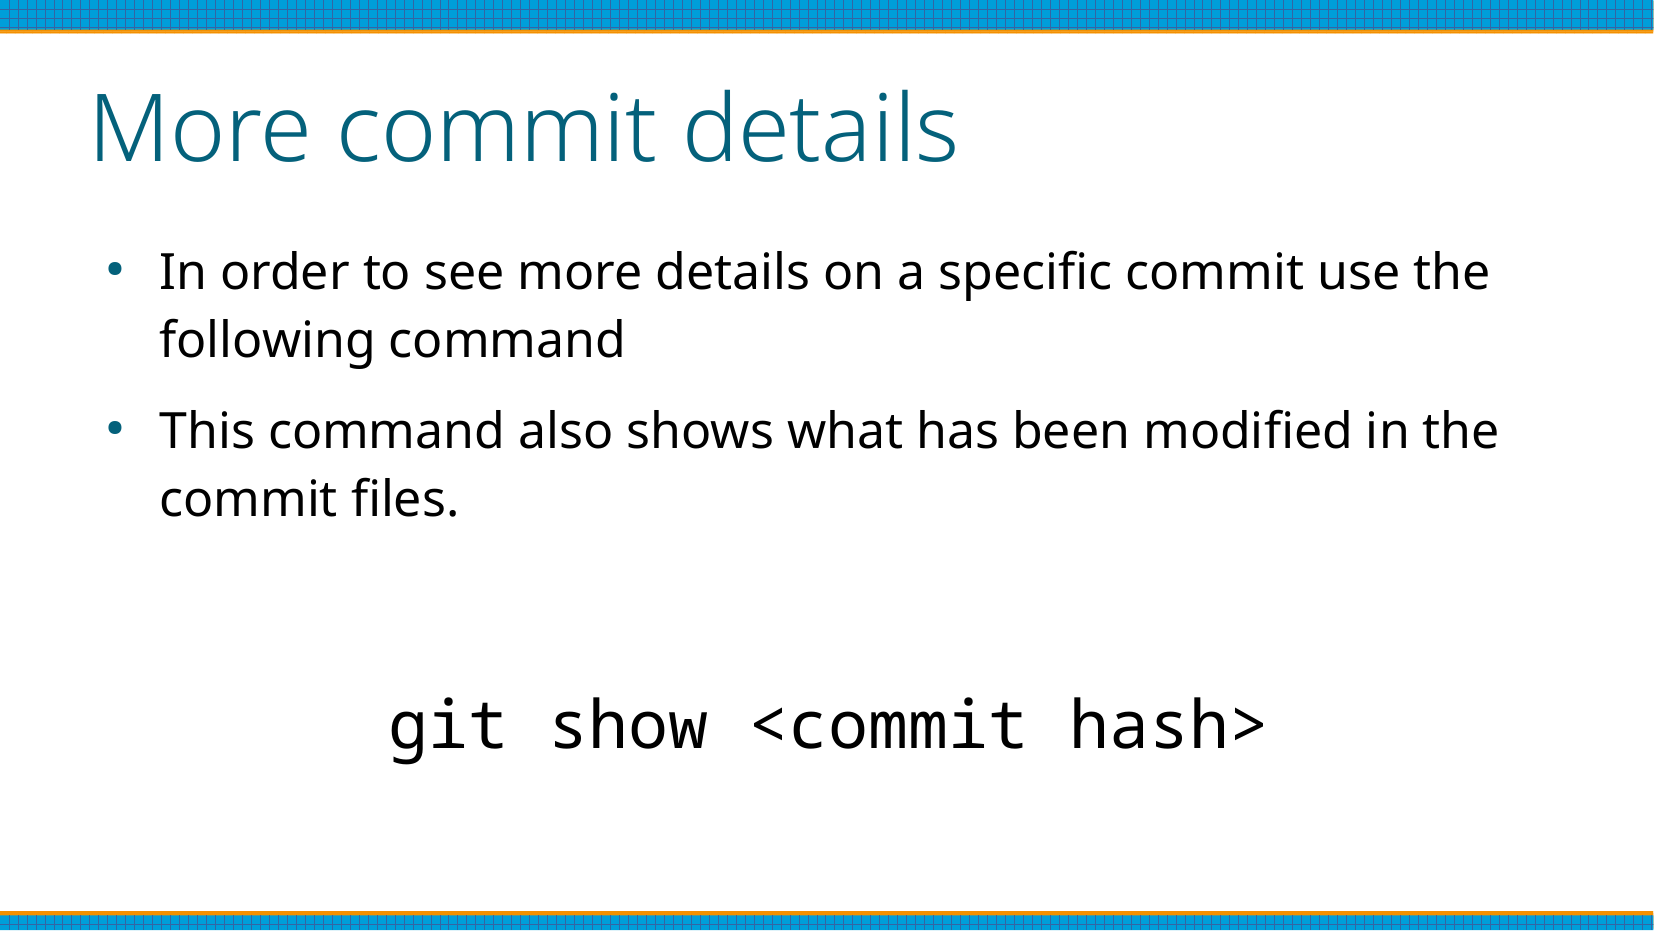

# More commit details
In order to see more details on a specific commit use the following command
This command also shows what has been modified in the commit files.
git show <commit hash>